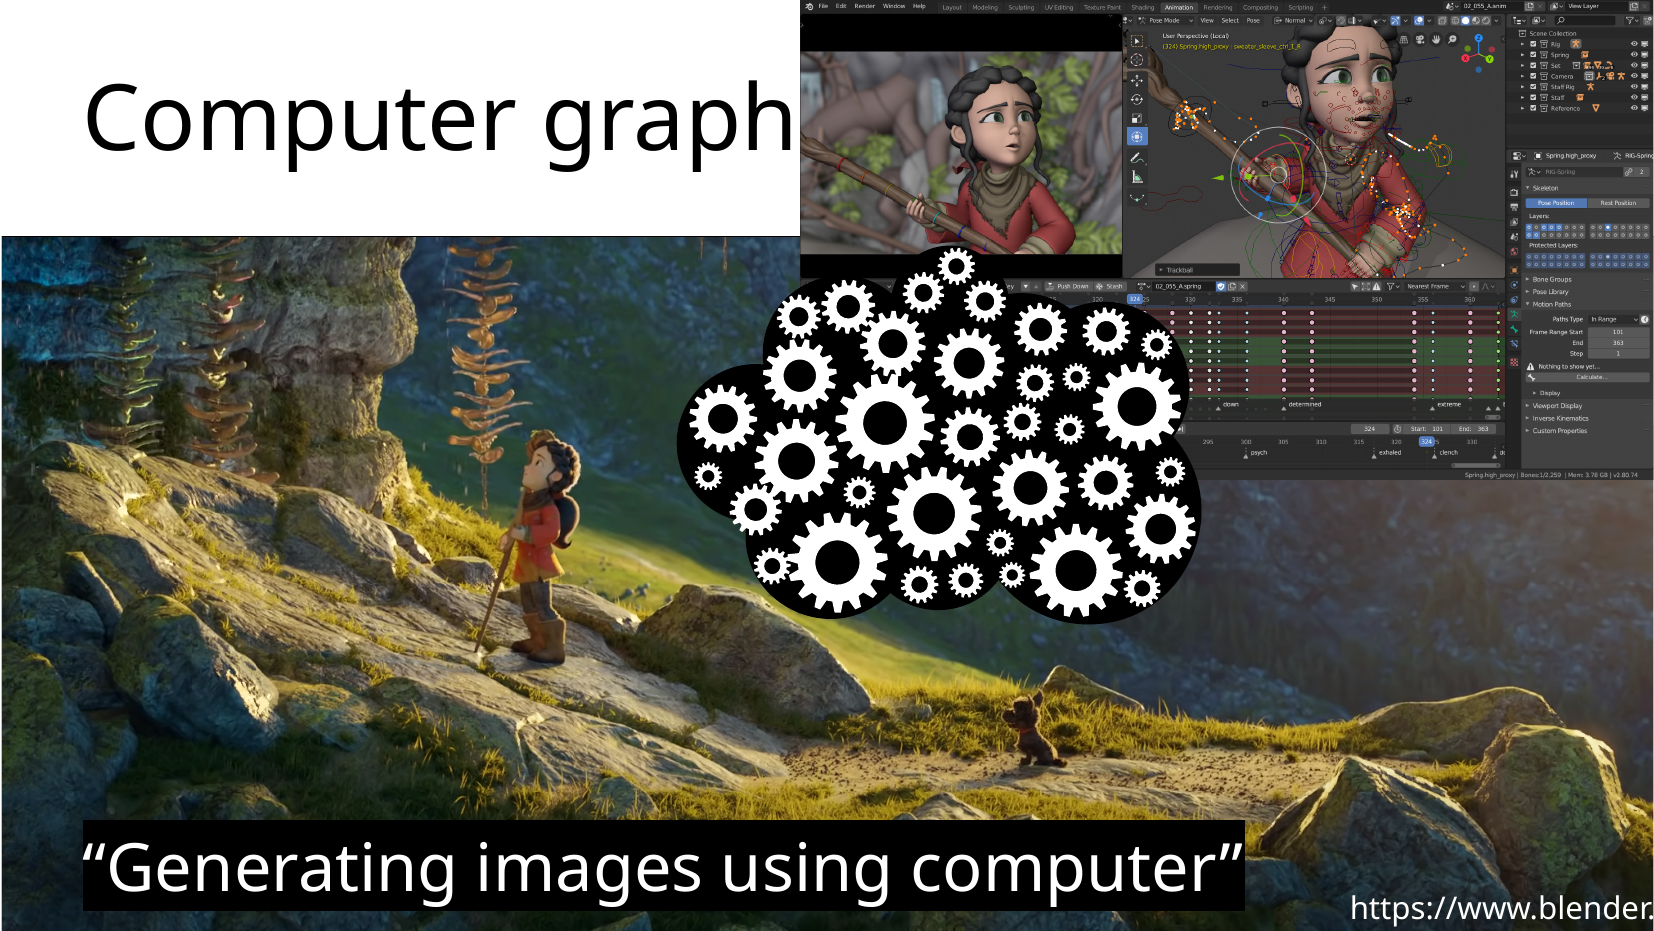

# Computer graphics
“Generating images using computer”
7
https://www.blender.org/